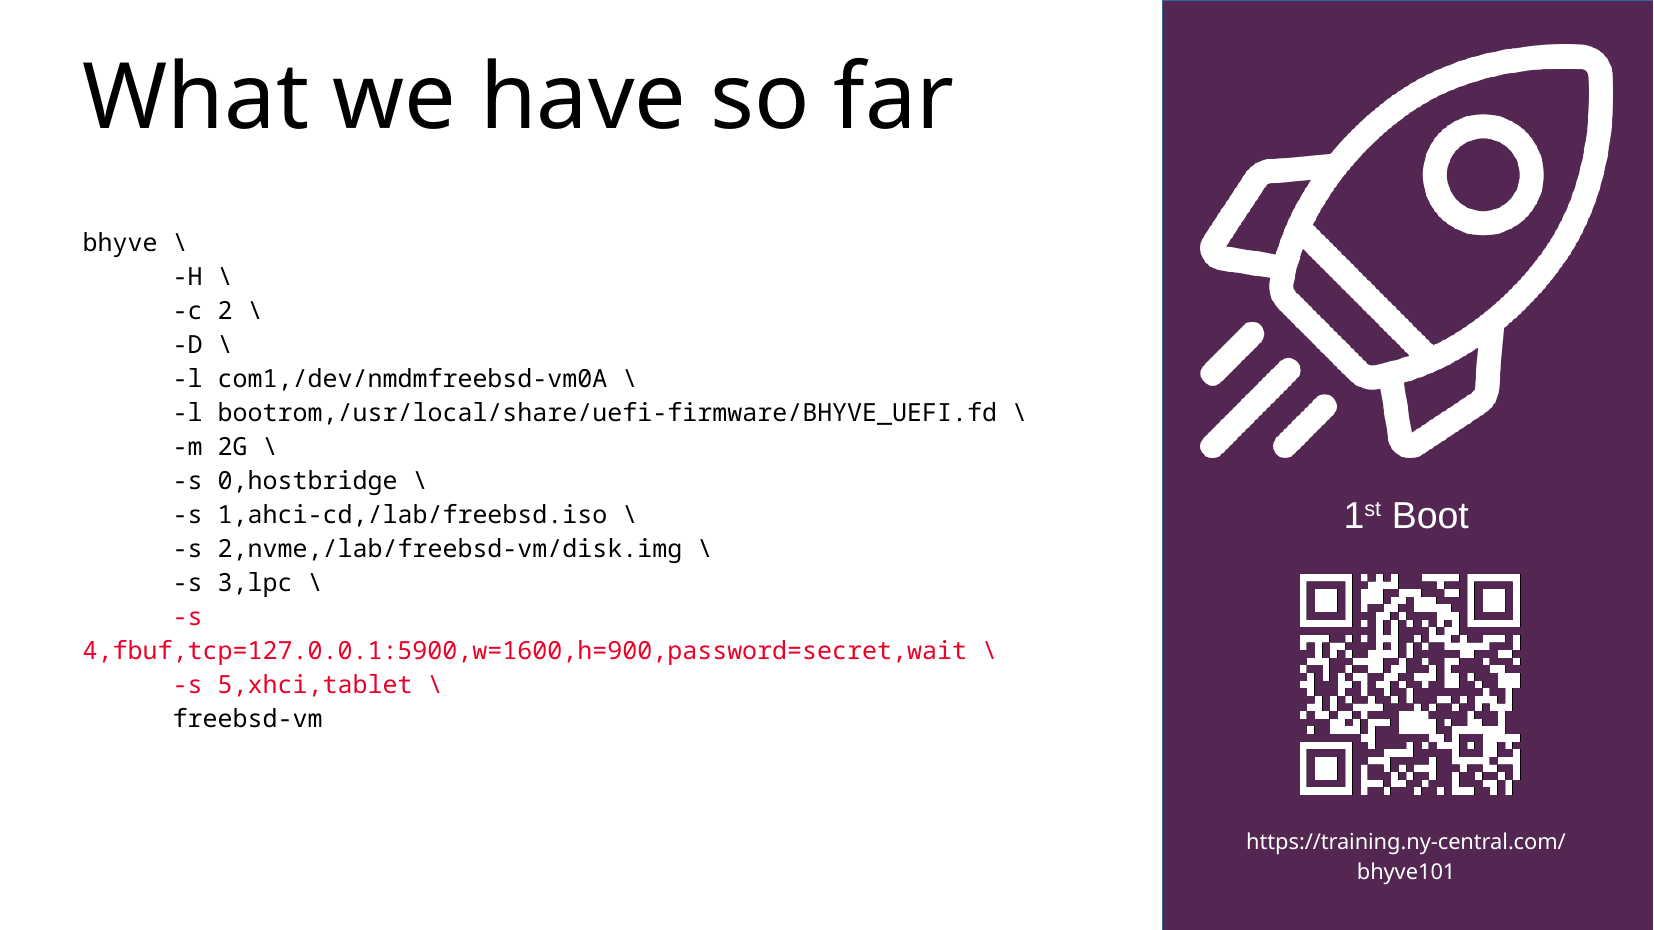

# What we have so far
bhyve \
 -H \
 -c 2 \
 -D \
 -l com1,/dev/nmdmfreebsd-vm0A \
 -l bootrom,/usr/local/share/uefi-firmware/BHYVE_UEFI.fd \
 -m 2G \
 -s 0,hostbridge \
 -s 1,ahci-cd,/lab/freebsd.iso \
 -s 2,nvme,/lab/freebsd-vm/disk.img \
 -s 3,lpc \
 -s 4,fbuf,tcp=127.0.0.1:5900,w=1600,h=900,password=secret,wait \
 -s 5,xhci,tablet \
 freebsd-vm
1st Boot
https://training.ny-central.com/bhyve101